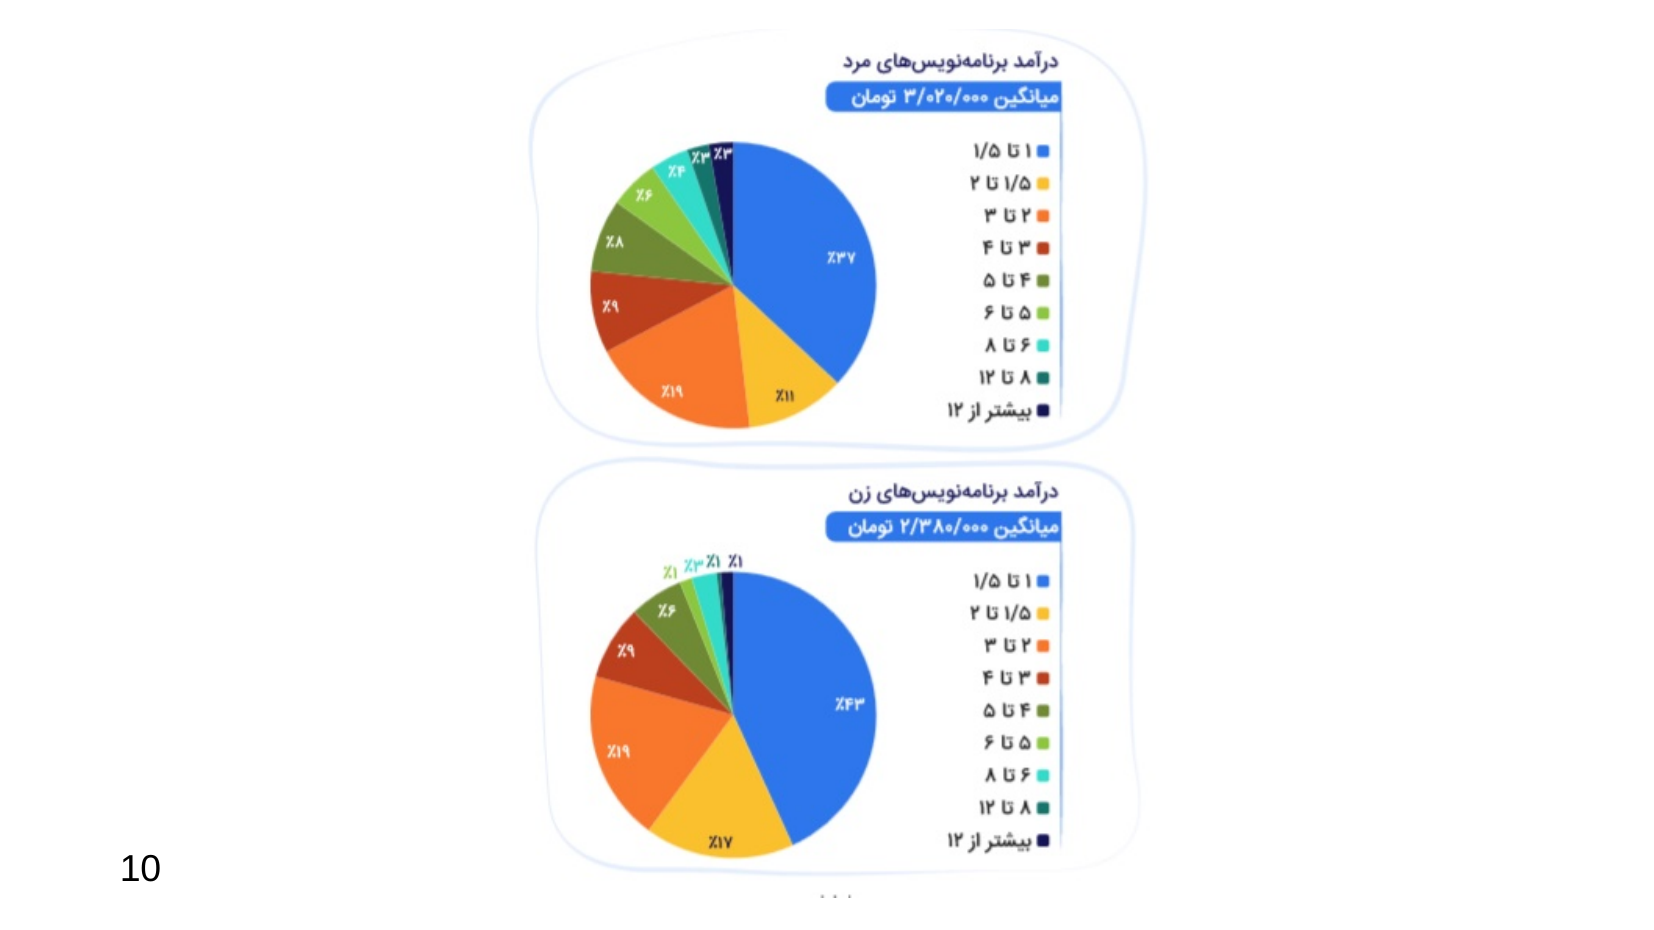

پر استفاده ترین زبان برنامه نویسی در ایران
10